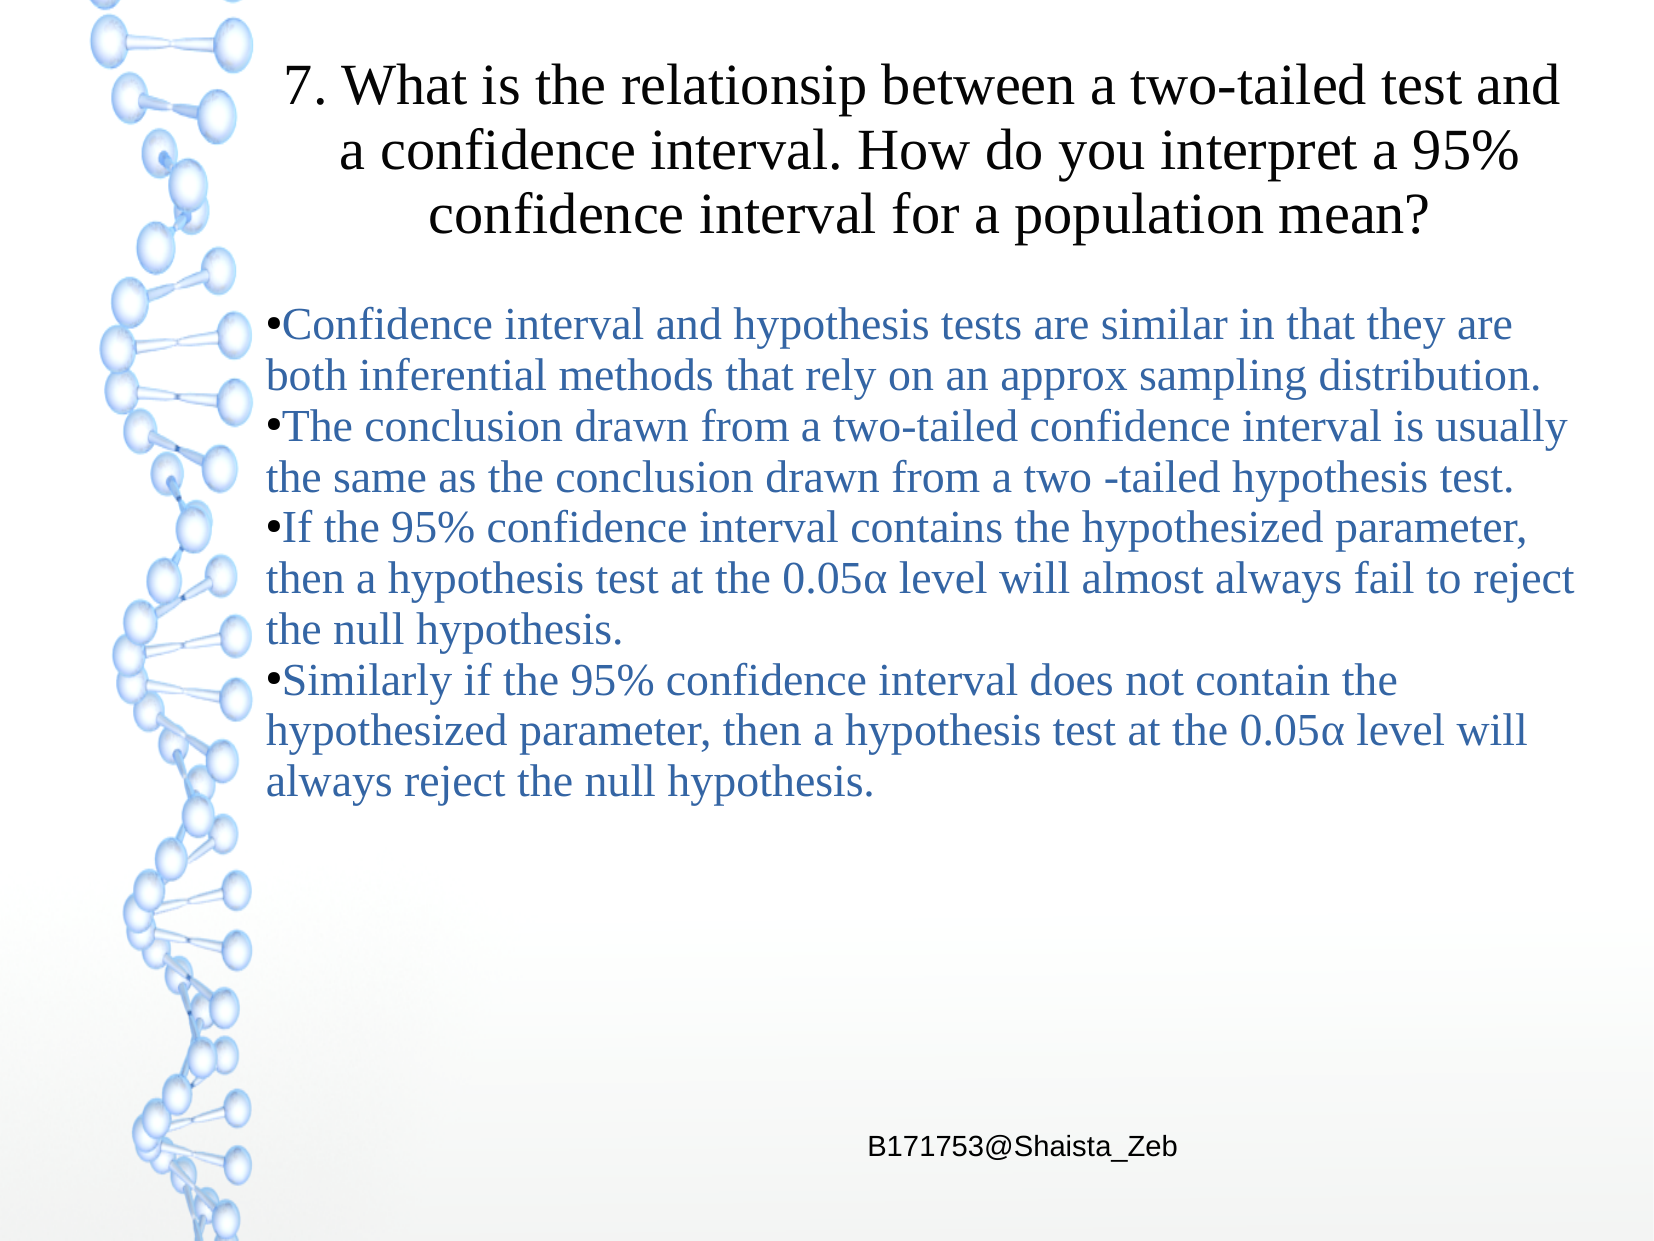

# 7. What is the relationsip between a two-tailed test and a confidence interval. How do you interpret a 95% confidence interval for a population mean?
Confidence interval and hypothesis tests are similar in that they are both inferential methods that rely on an approx sampling distribution.
The conclusion drawn from a two-tailed confidence interval is usually the same as the conclusion drawn from a two -tailed hypothesis test.
If the 95% confidence interval contains the hypothesized parameter, then a hypothesis test at the 0.05α level will almost always fail to reject the null hypothesis.
Similarly if the 95% confidence interval does not contain the hypothesized parameter, then a hypothesis test at the 0.05α level will always reject the null hypothesis.
B171753@Shaista_Zeb